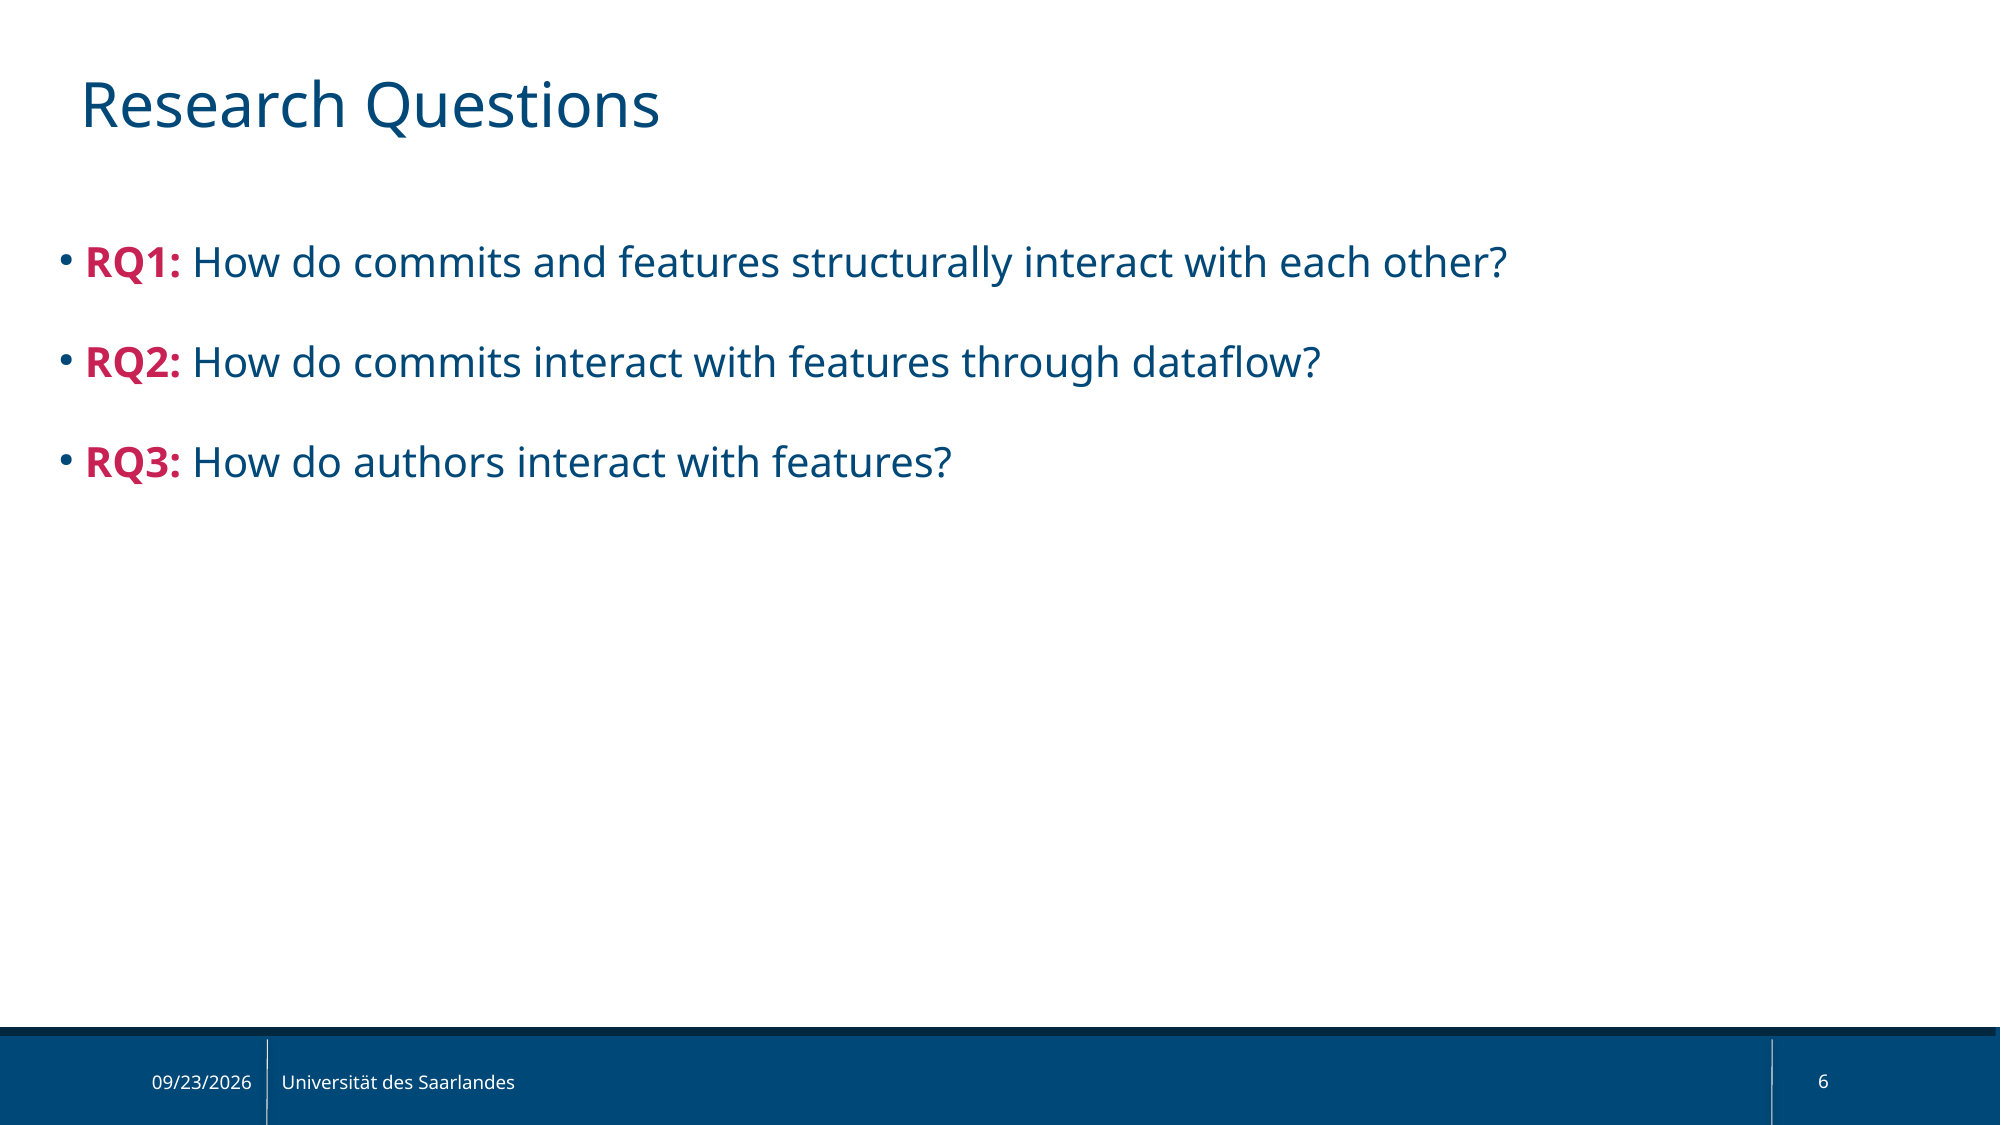

Research Questions
# RQ1: How do commits and features structurally interact with each other?
 RQ2: How do commits interact with features through dataflow?
 RQ3: How do authors interact with features?
Universität des Saarlandes